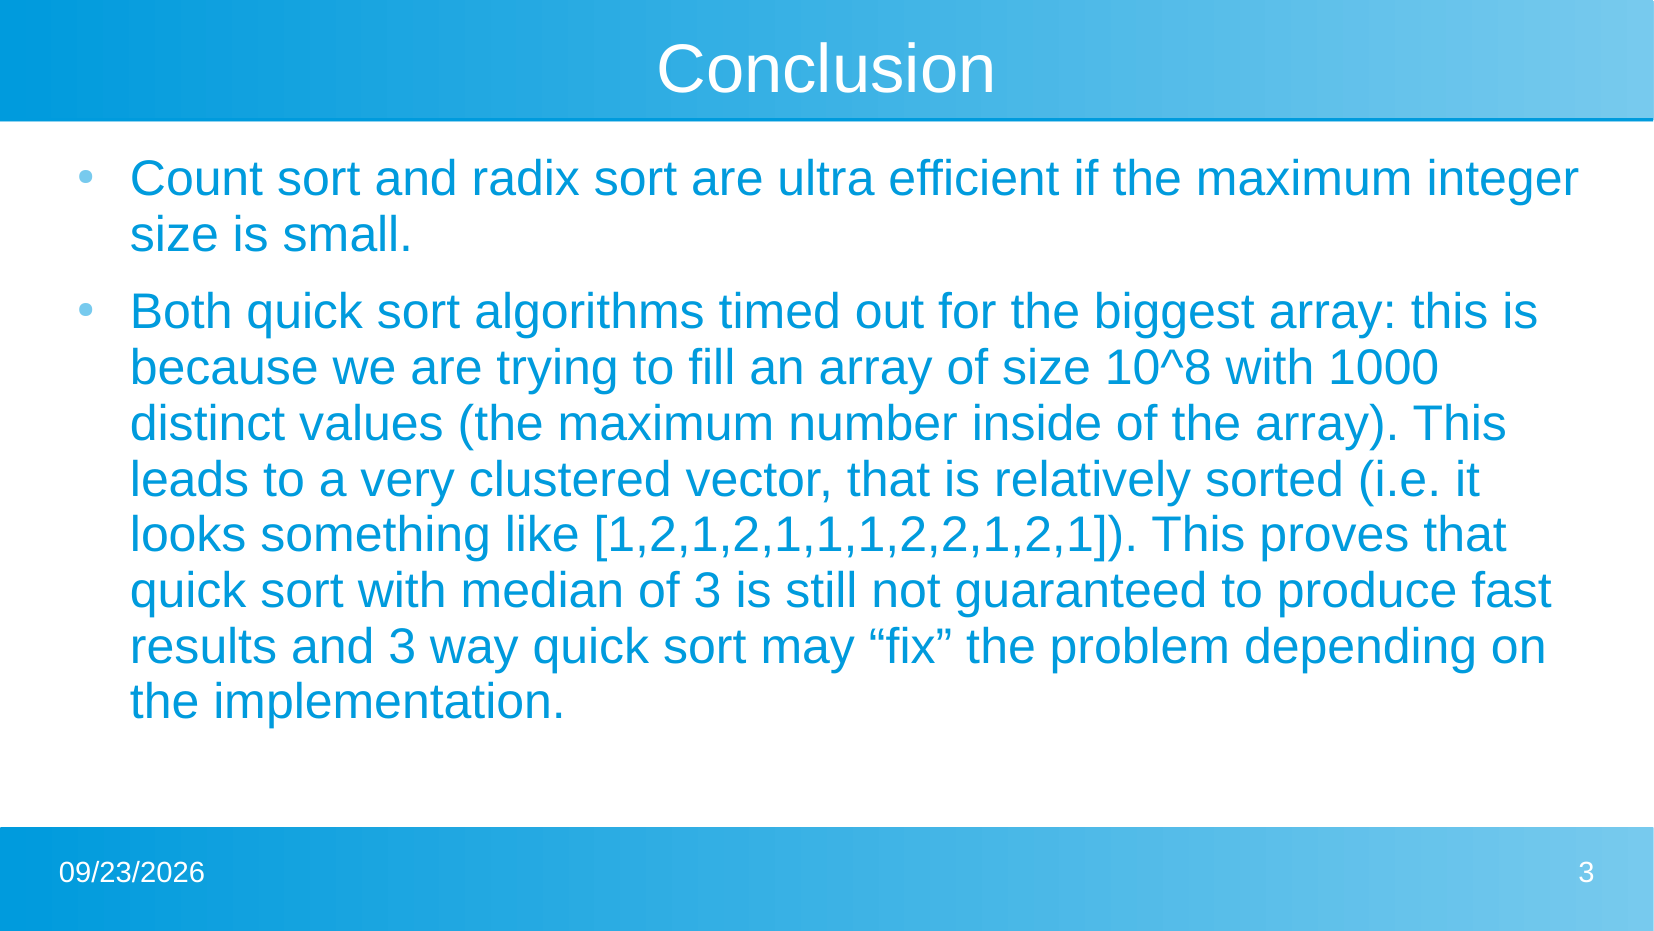

# Conclusion
Count sort and radix sort are ultra efficient if the maximum integer size is small.
Both quick sort algorithms timed out for the biggest array: this is because we are trying to fill an array of size 10^8 with 1000 distinct values (the maximum number inside of the array). This leads to a very clustered vector, that is relatively sorted (i.e. it looks something like [1,2,1,2,1,1,1,2,2,1,2,1]). This proves that quick sort with median of 3 is still not guaranteed to produce fast results and 3 way quick sort may “fix” the problem depending on the implementation.
3